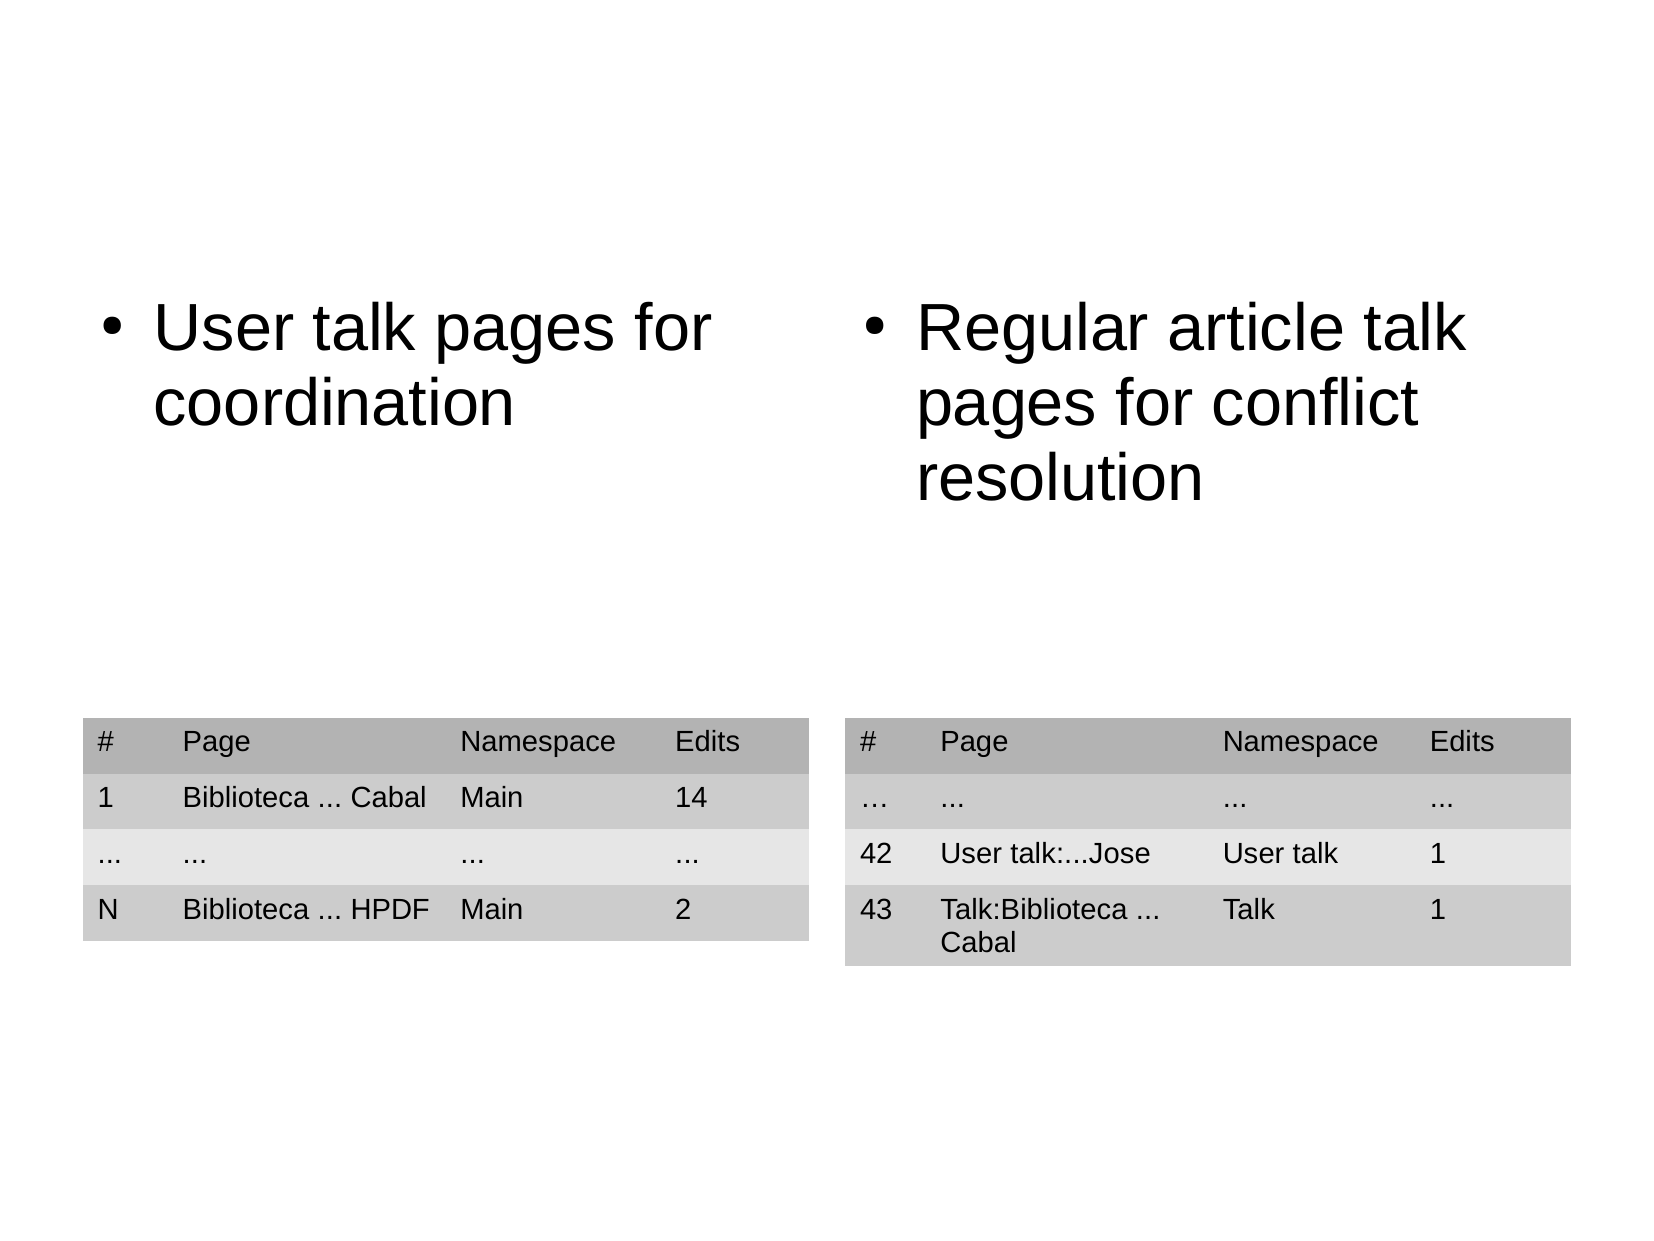

#
User talk pages for coordination
Regular article talk pages for conflict resolution
| # | Page | Namespace | Edits |
| --- | --- | --- | --- |
| 1 | Biblioteca ... Cabal | Main | 14 |
| ... | ... | ... | ... |
| N | Biblioteca ... HPDF | Main | 2 |
| # | Page | Namespace | Edits |
| --- | --- | --- | --- |
| … | ... | ... | ... |
| 42 | User talk:...Jose | User talk | 1 |
| 43 | Talk:Biblioteca ... Cabal | Talk | 1 |